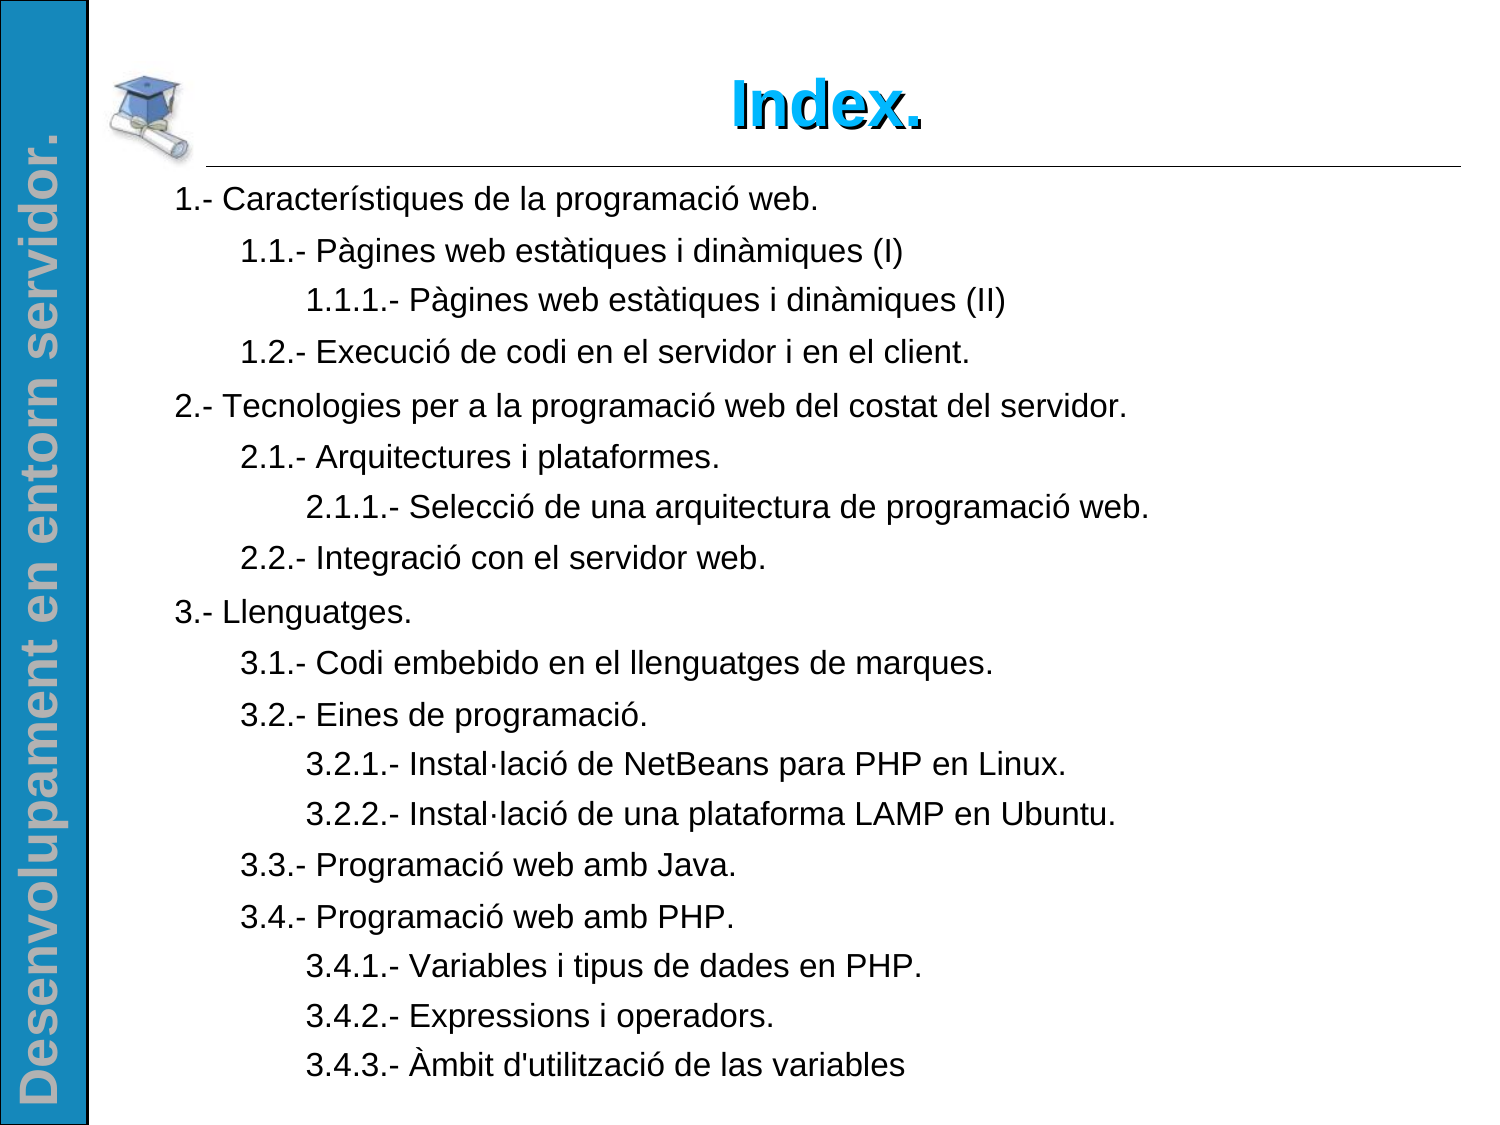

# Index.
1.- Característiques de la programació web.
1.1.- Pàgines web estàtiques i dinàmiques (I)
1.1.1.- Pàgines web estàtiques i dinàmiques (II)
1.2.- Execució de codi en el servidor i en el client.
2.- Tecnologies per a la programació web del costat del servidor.
2.1.- Arquitectures i plataformes.
2.1.1.- Selecció de una arquitectura de programació web.
2.2.- Integració con el servidor web.
3.- Llenguatges.
3.1.- Codi embebido en el llenguatges de marques.
3.2.- Eines de programació.
3.2.1.- Instal·lació de NetBeans para PHP en Linux.
3.2.2.- Instal·lació de una plataforma LAMP en Ubuntu.
3.3.- Programació web amb Java.
3.4.- Programació web amb PHP.
3.4.1.- Variables i tipus de dades en PHP.
3.4.2.- Expressions i operadors.
3.4.3.- Àmbit d'utilització de las variables